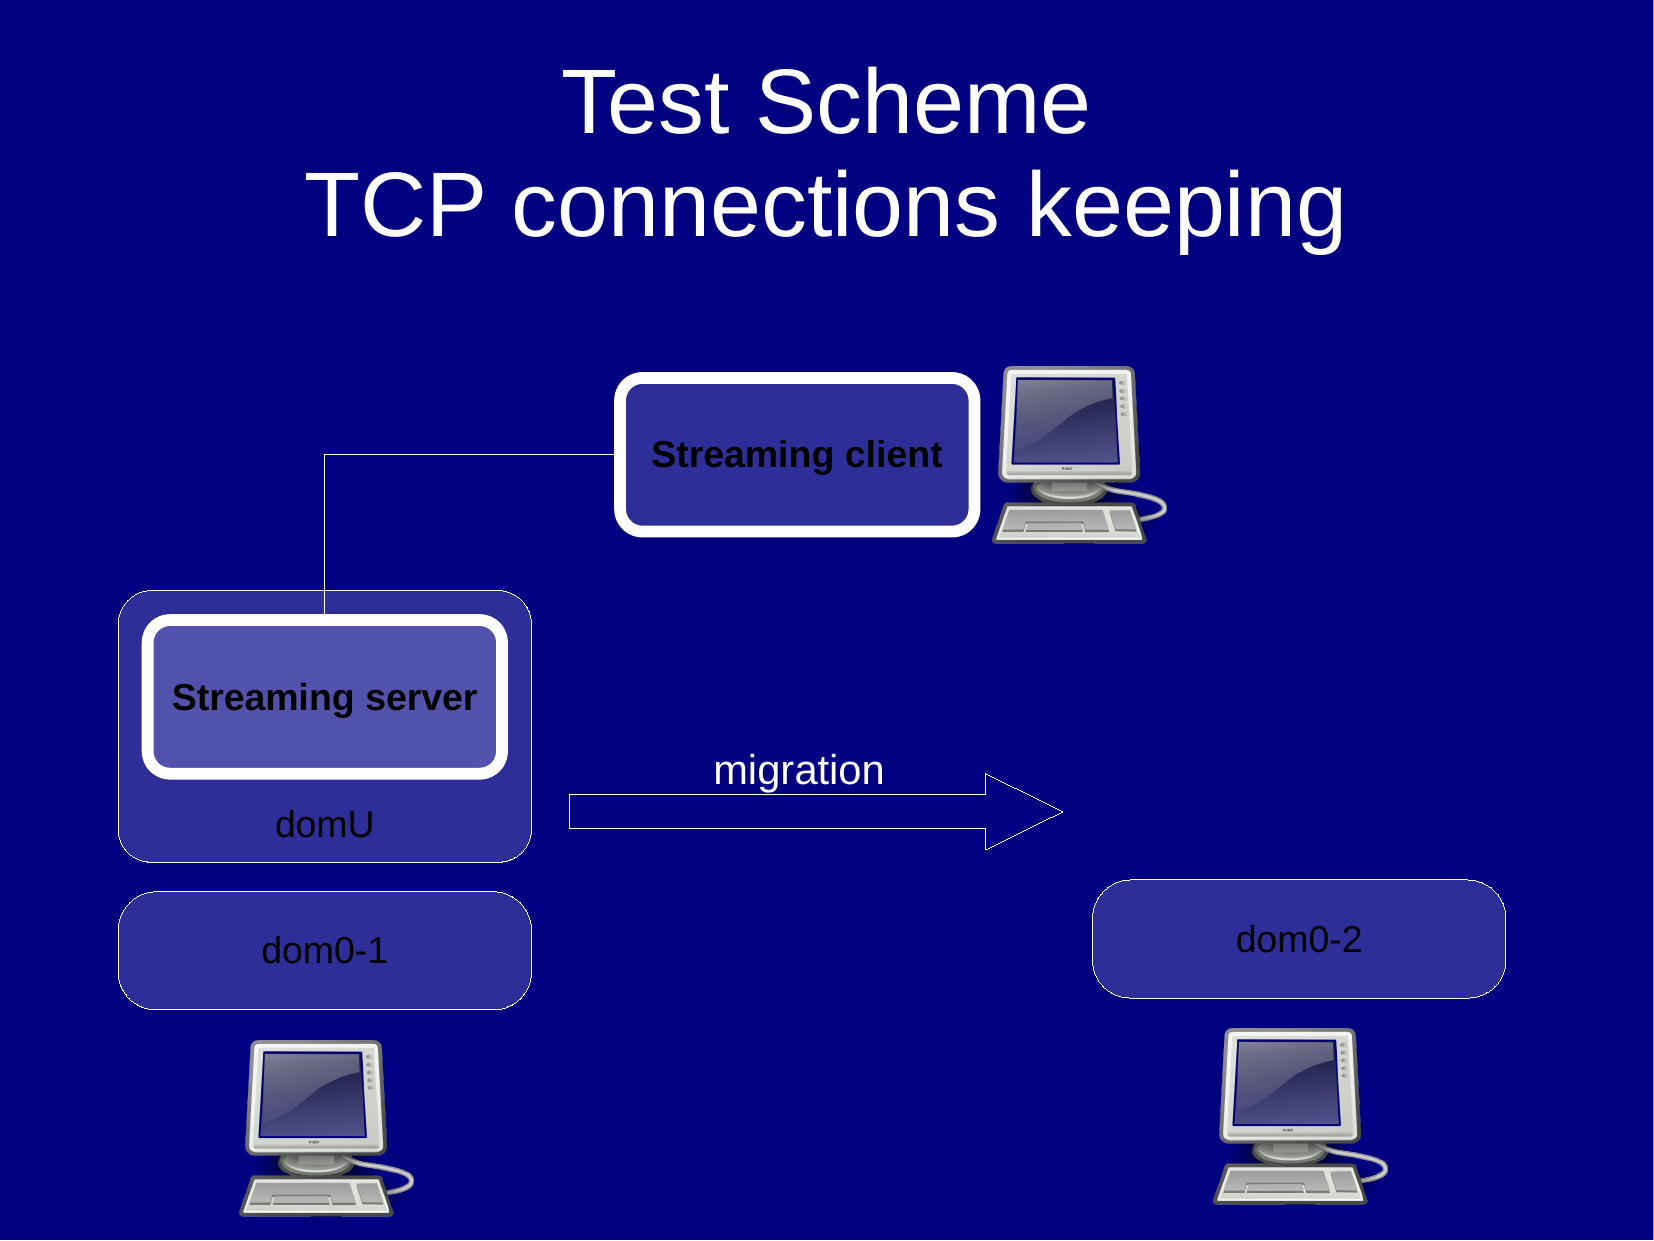

# Test Scheme TCP connections keeping
Streaming client
domU
Streaming server
migration
dom0-2
dom0-1